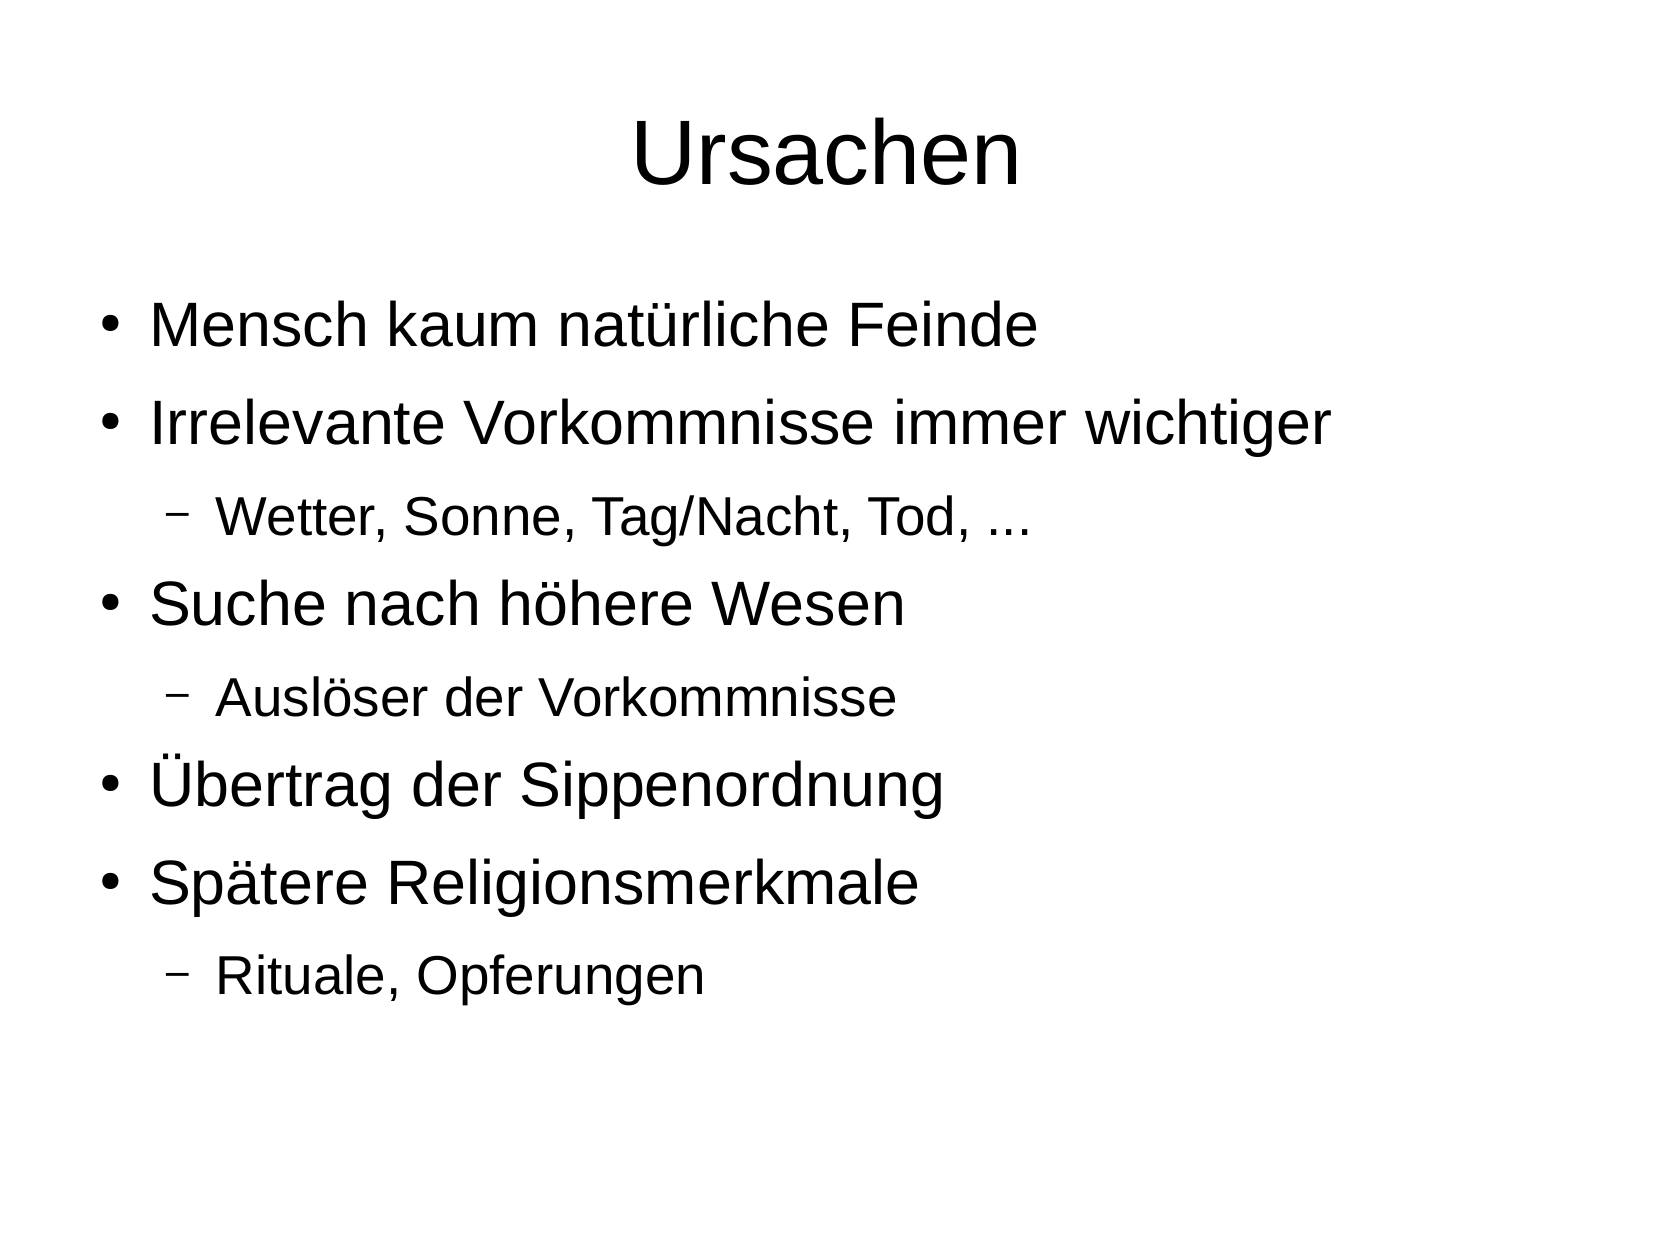

# Ursachen
Mensch kaum natürliche Feinde
Irrelevante Vorkommnisse immer wichtiger
Wetter, Sonne, Tag/Nacht, Tod, ...
Suche nach höhere Wesen
Auslöser der Vorkommnisse
Übertrag der Sippenordnung
Spätere Religionsmerkmale
Rituale, Opferungen